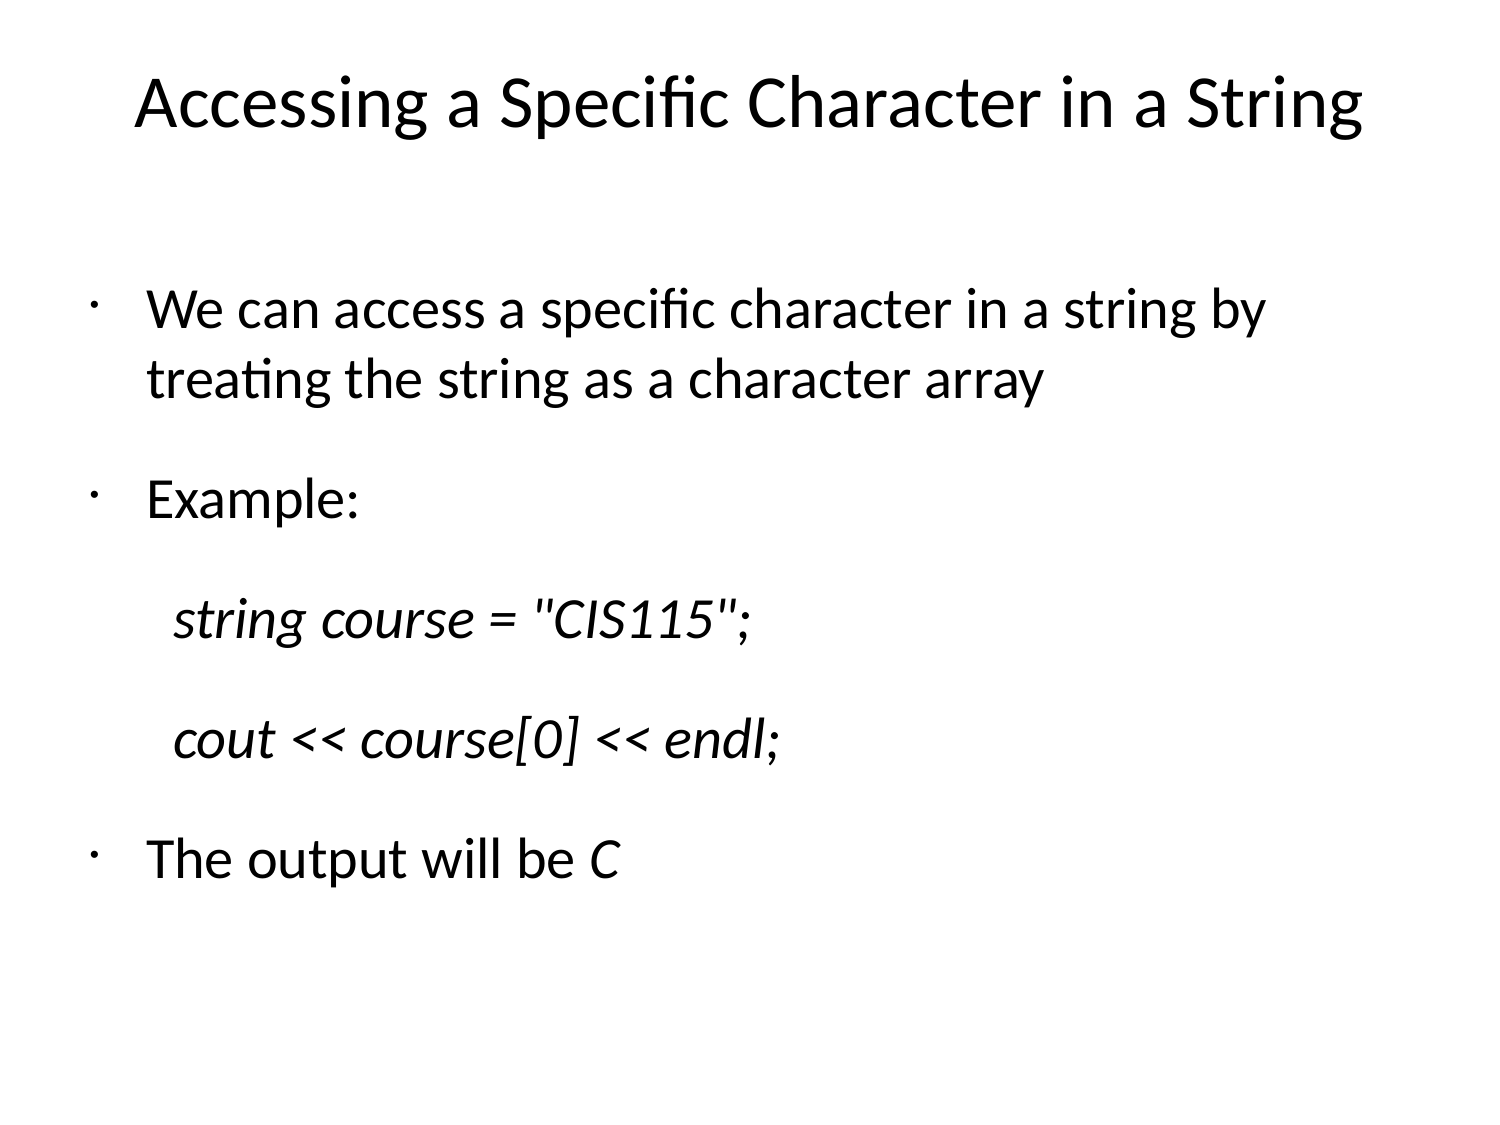

# Accessing a Specific Character in a String
We can access a specific character in a string by treating the string as a character array
Example:
string course = "CIS115";
cout << course[0] << endl;
The output will be C